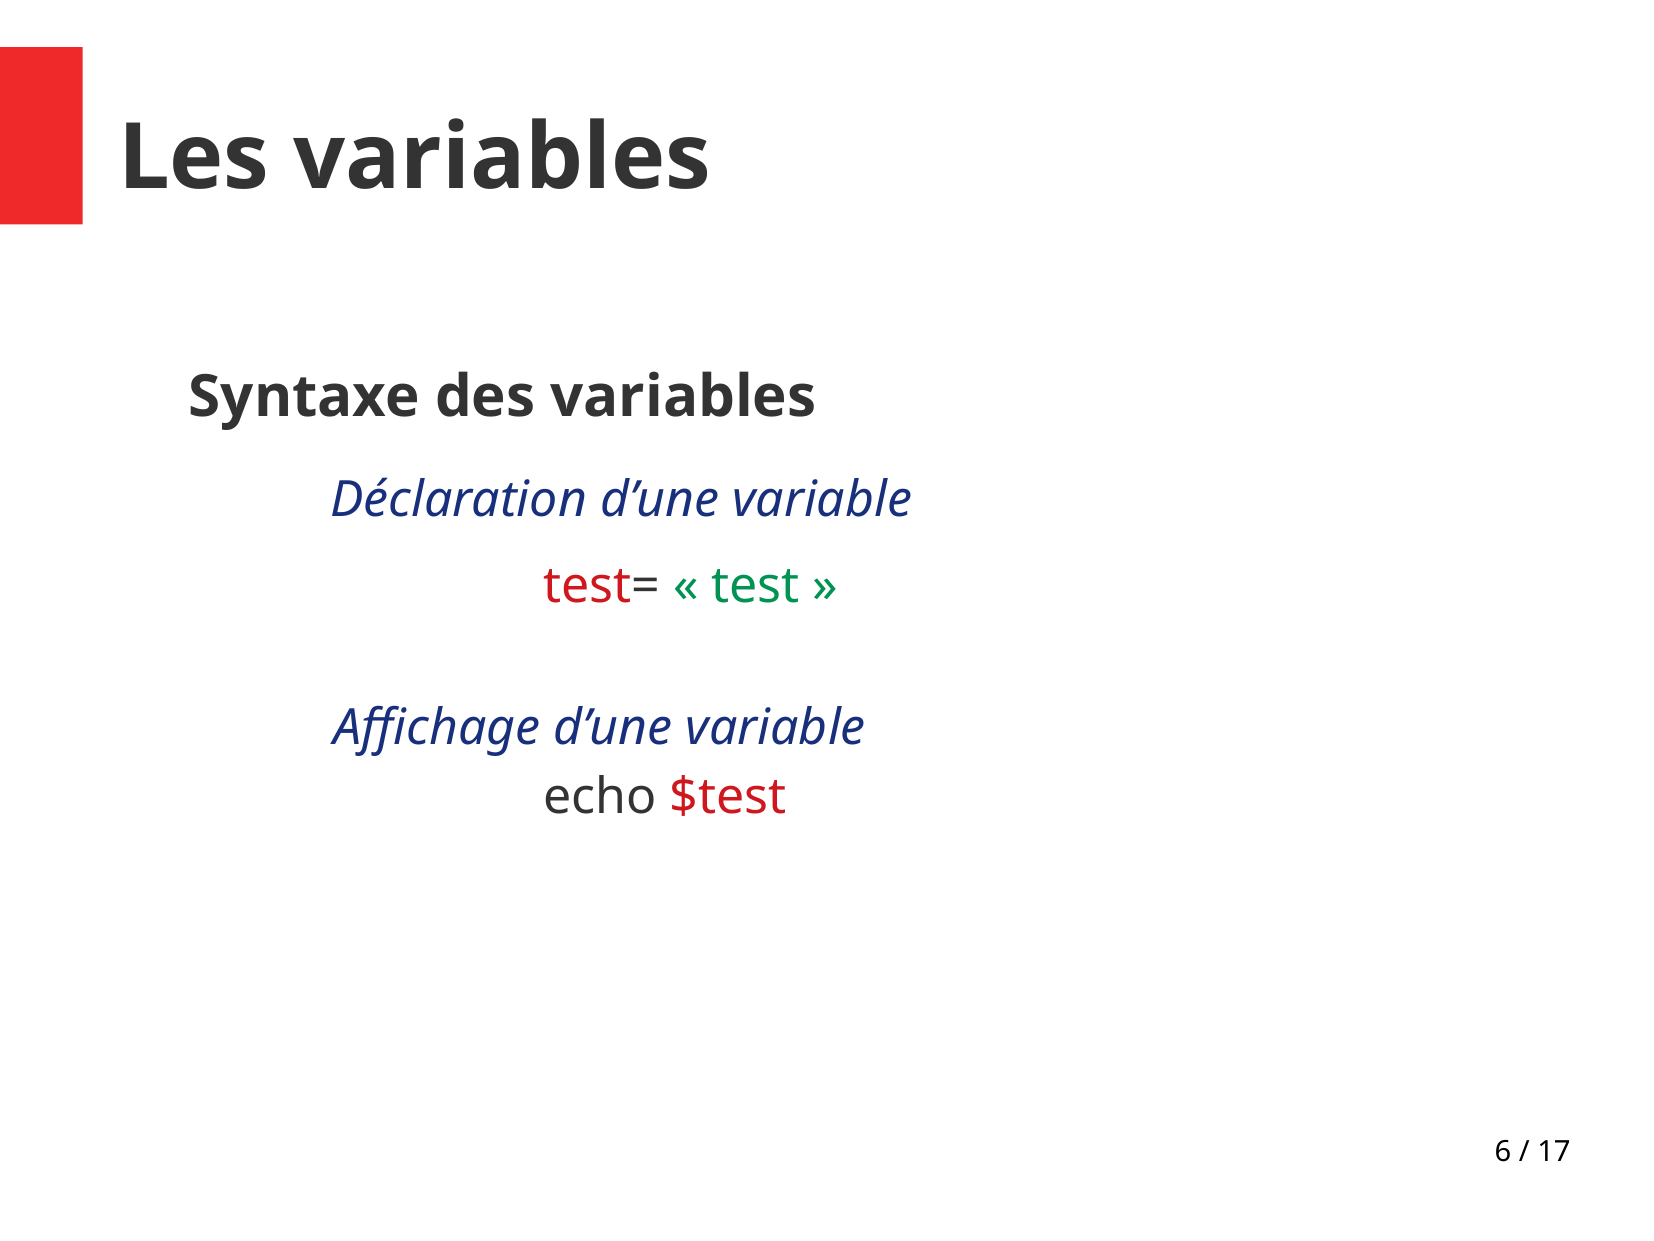

# Les variables
Syntaxe des variables
Déclaration d’une variable
test= « test »
 	Affichage d’une variable
echo $test
6